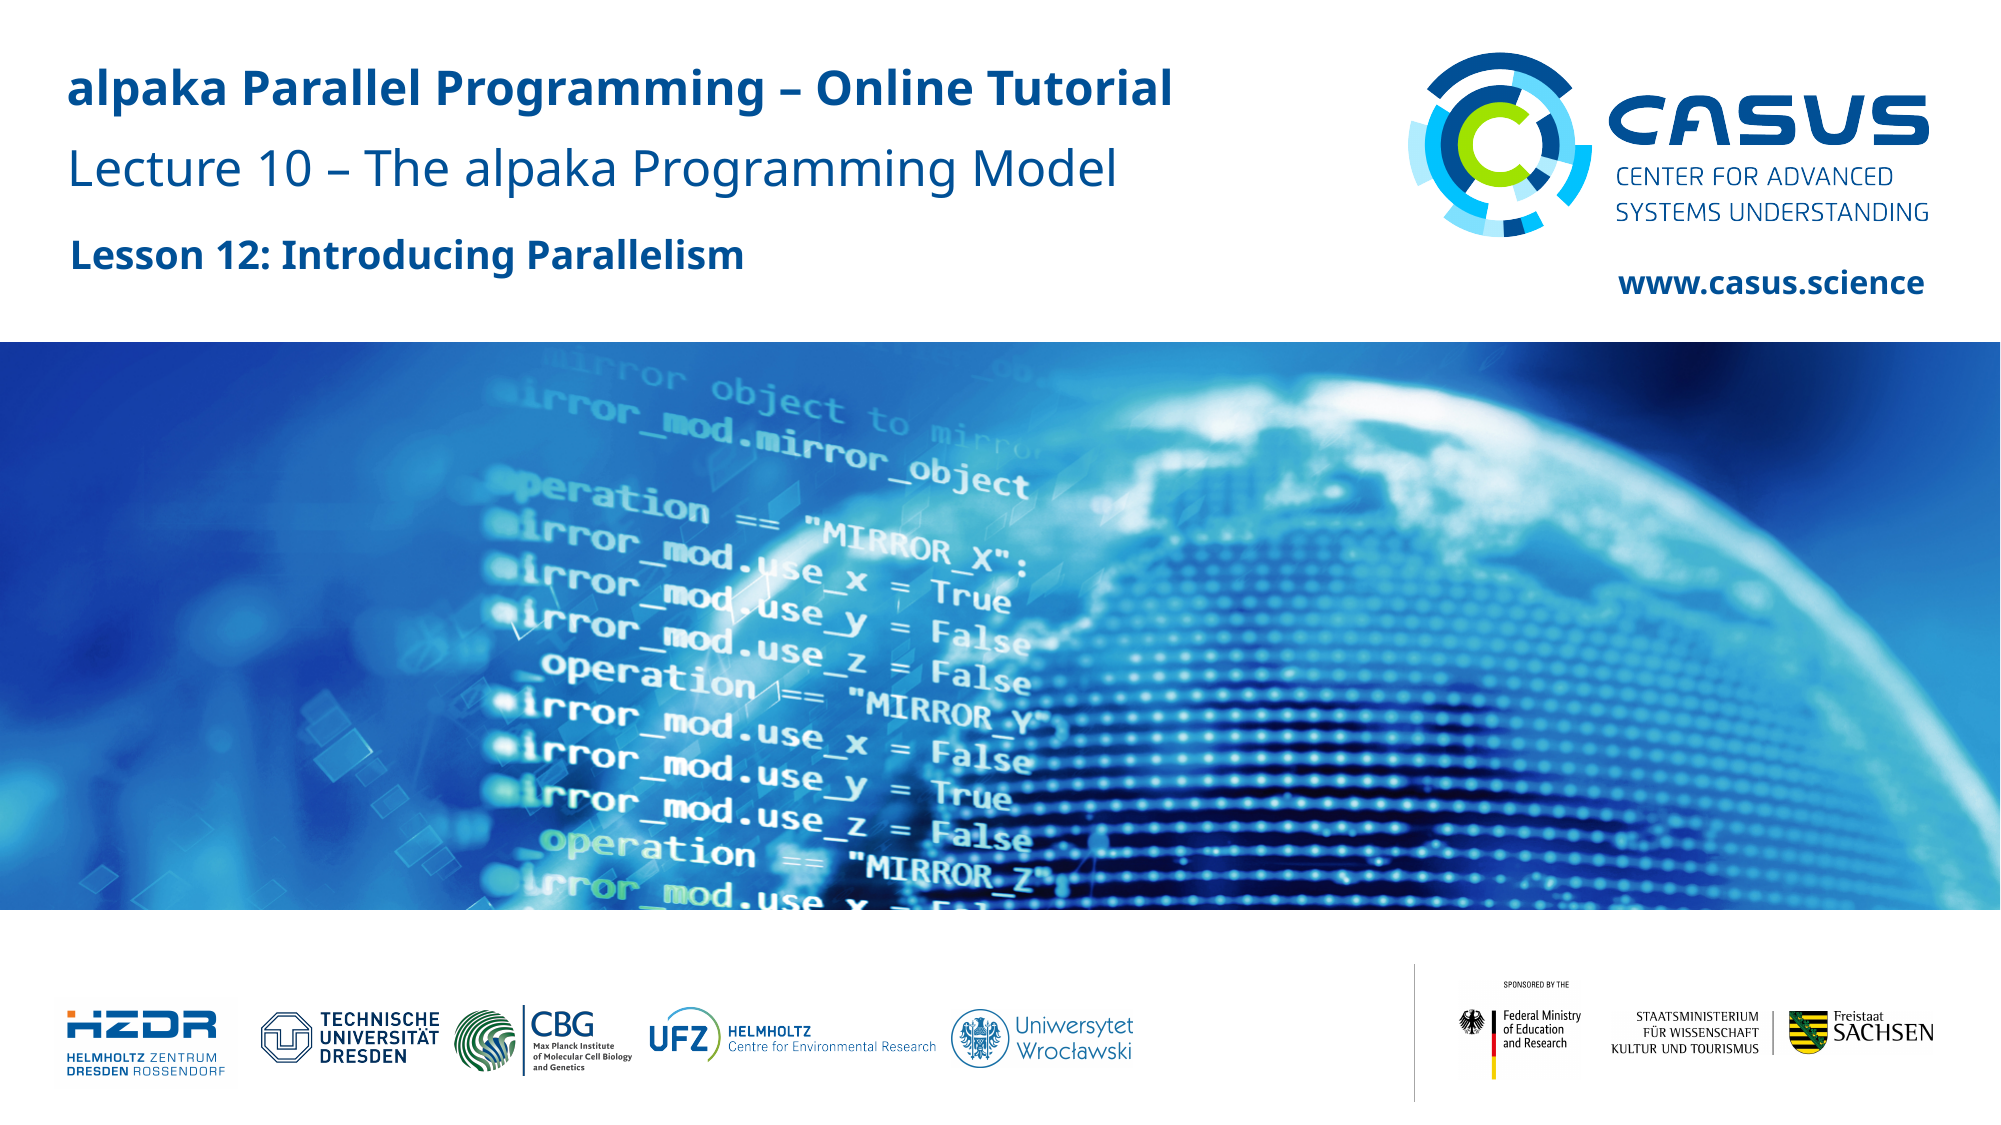

# alpaka Parallel Programming – Online Tutorial
Lecture 10 – The alpaka Programming Model
Lesson 12: Introducing Parallelism